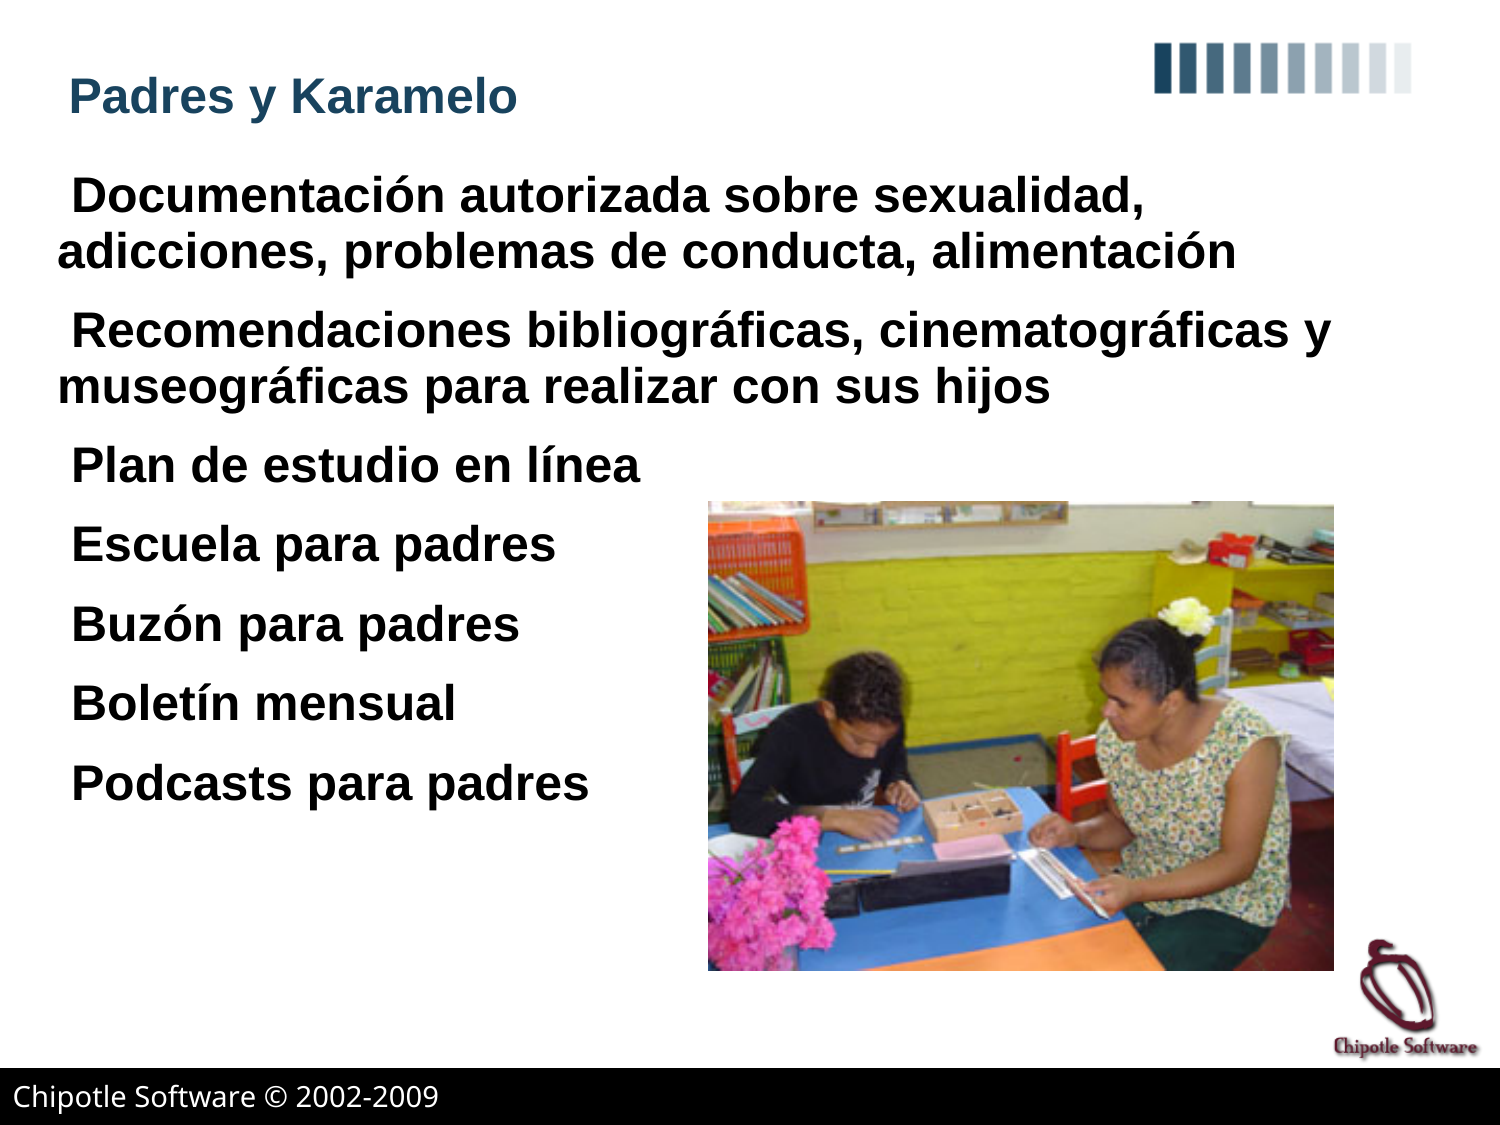

# Padres y Karamelo
 Documentación autorizada sobre sexualidad, adicciones, problemas de conducta, alimentación
 Recomendaciones bibliográficas, cinematográficas y museográficas para realizar con sus hijos
 Plan de estudio en línea
 Escuela para padres
 Buzón para padres
 Boletín mensual
 Podcasts para padres